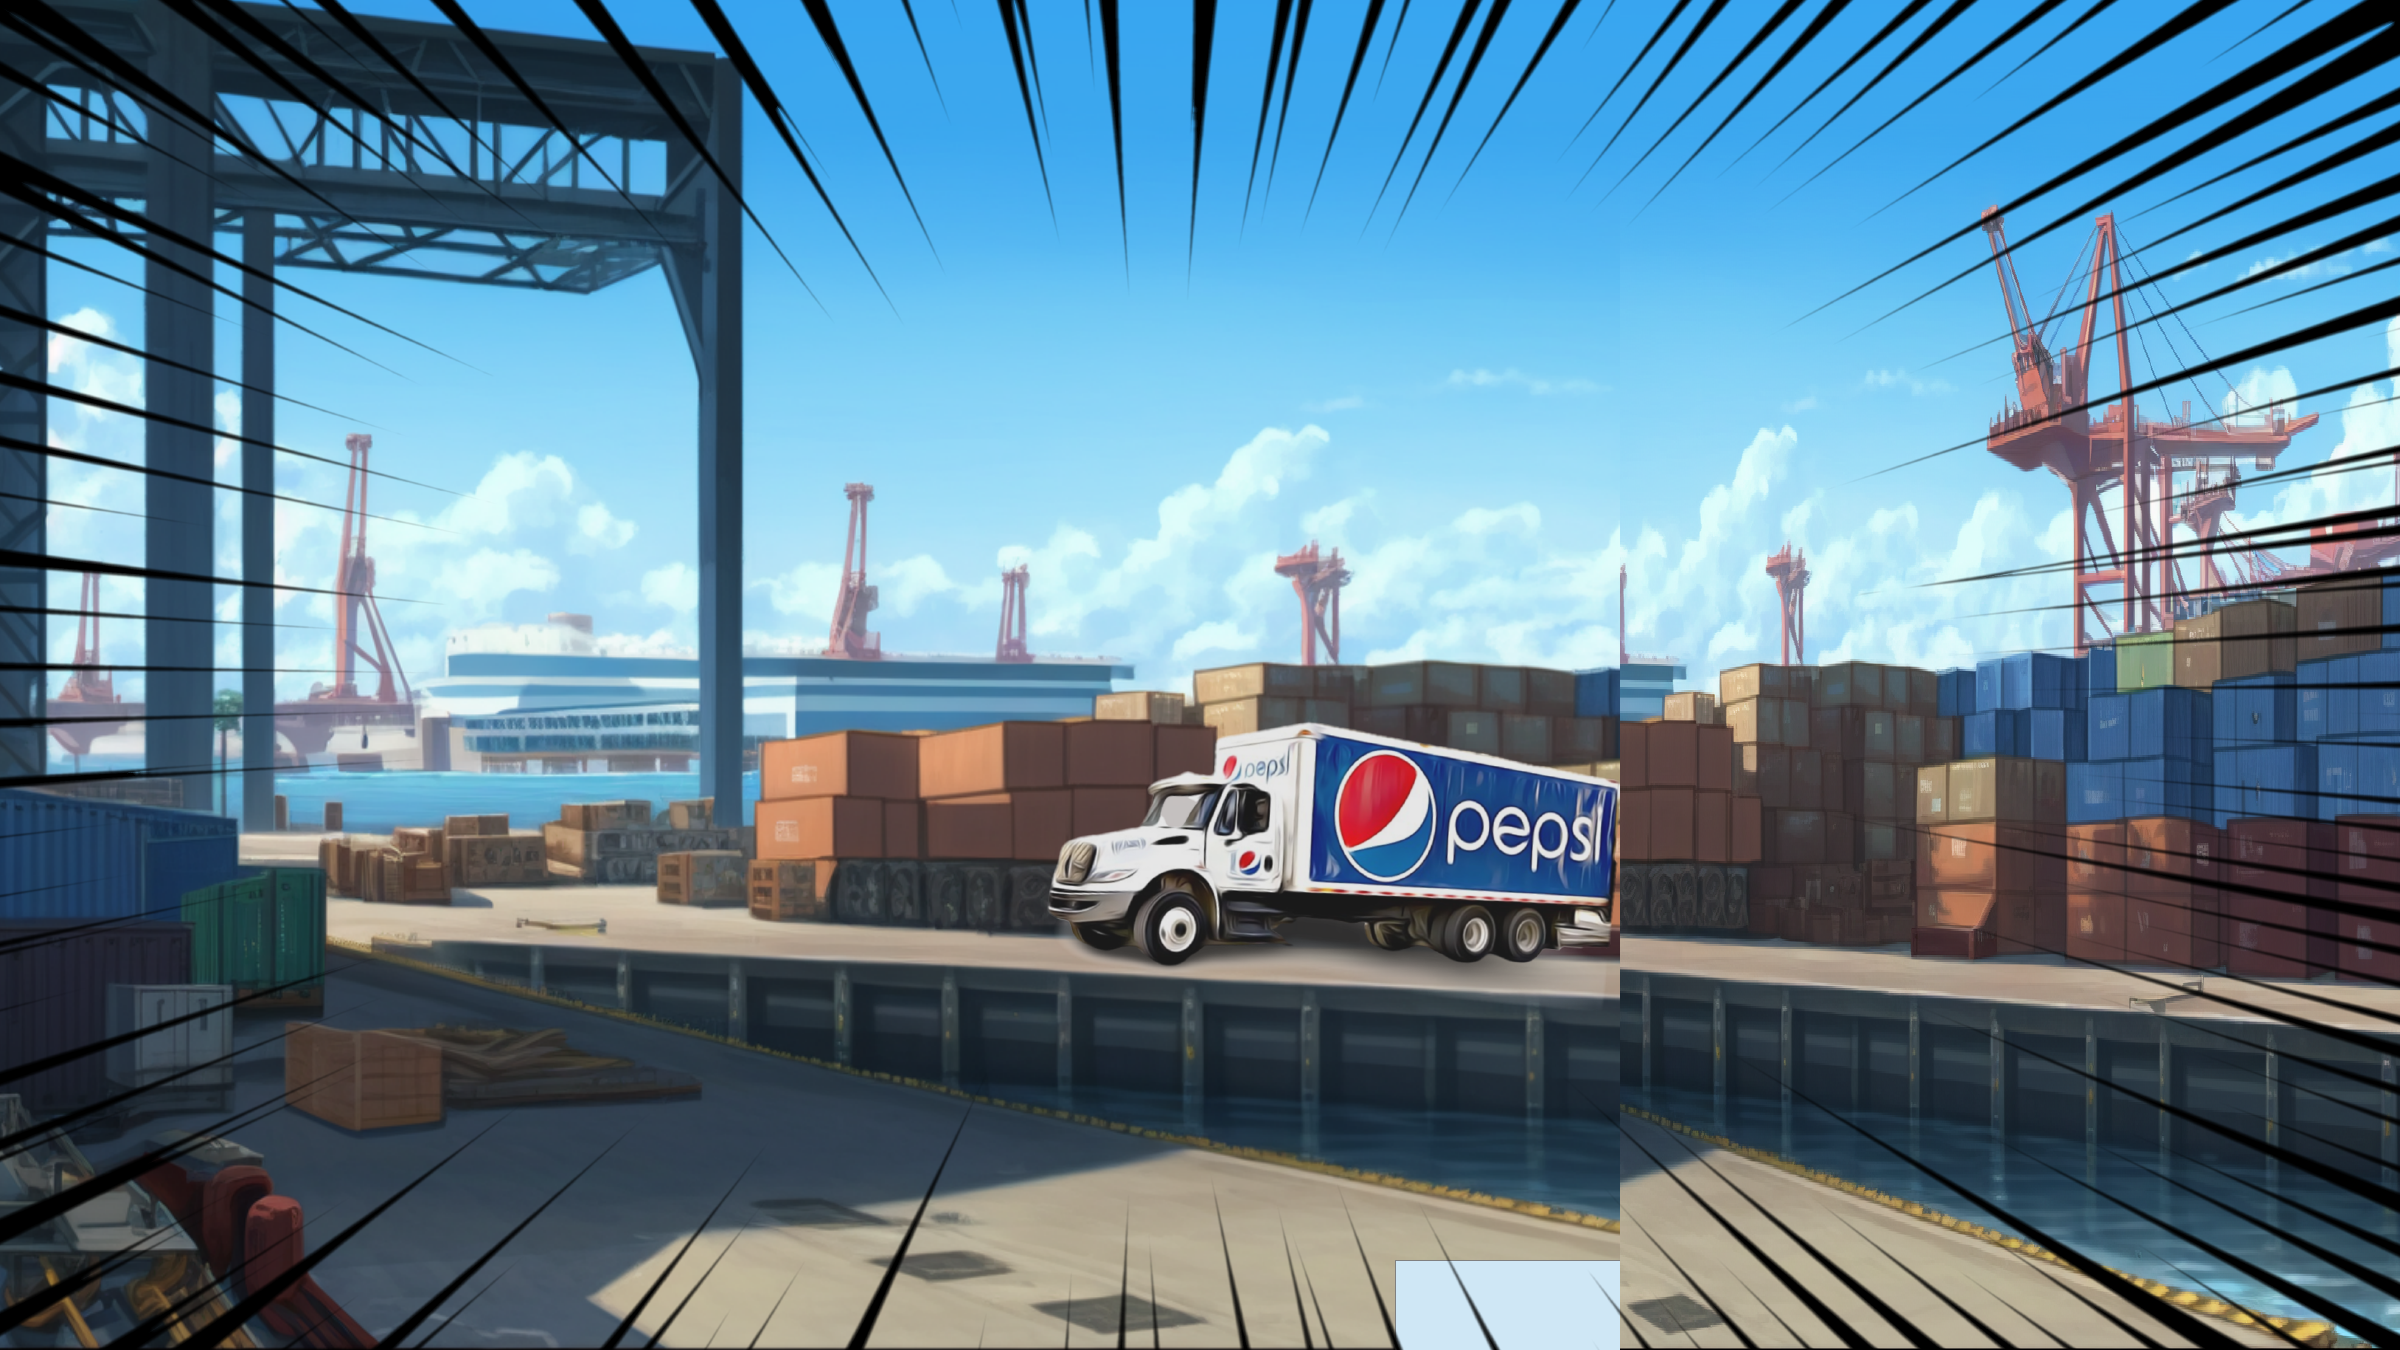

Divide in 3: no truck, truck, effect